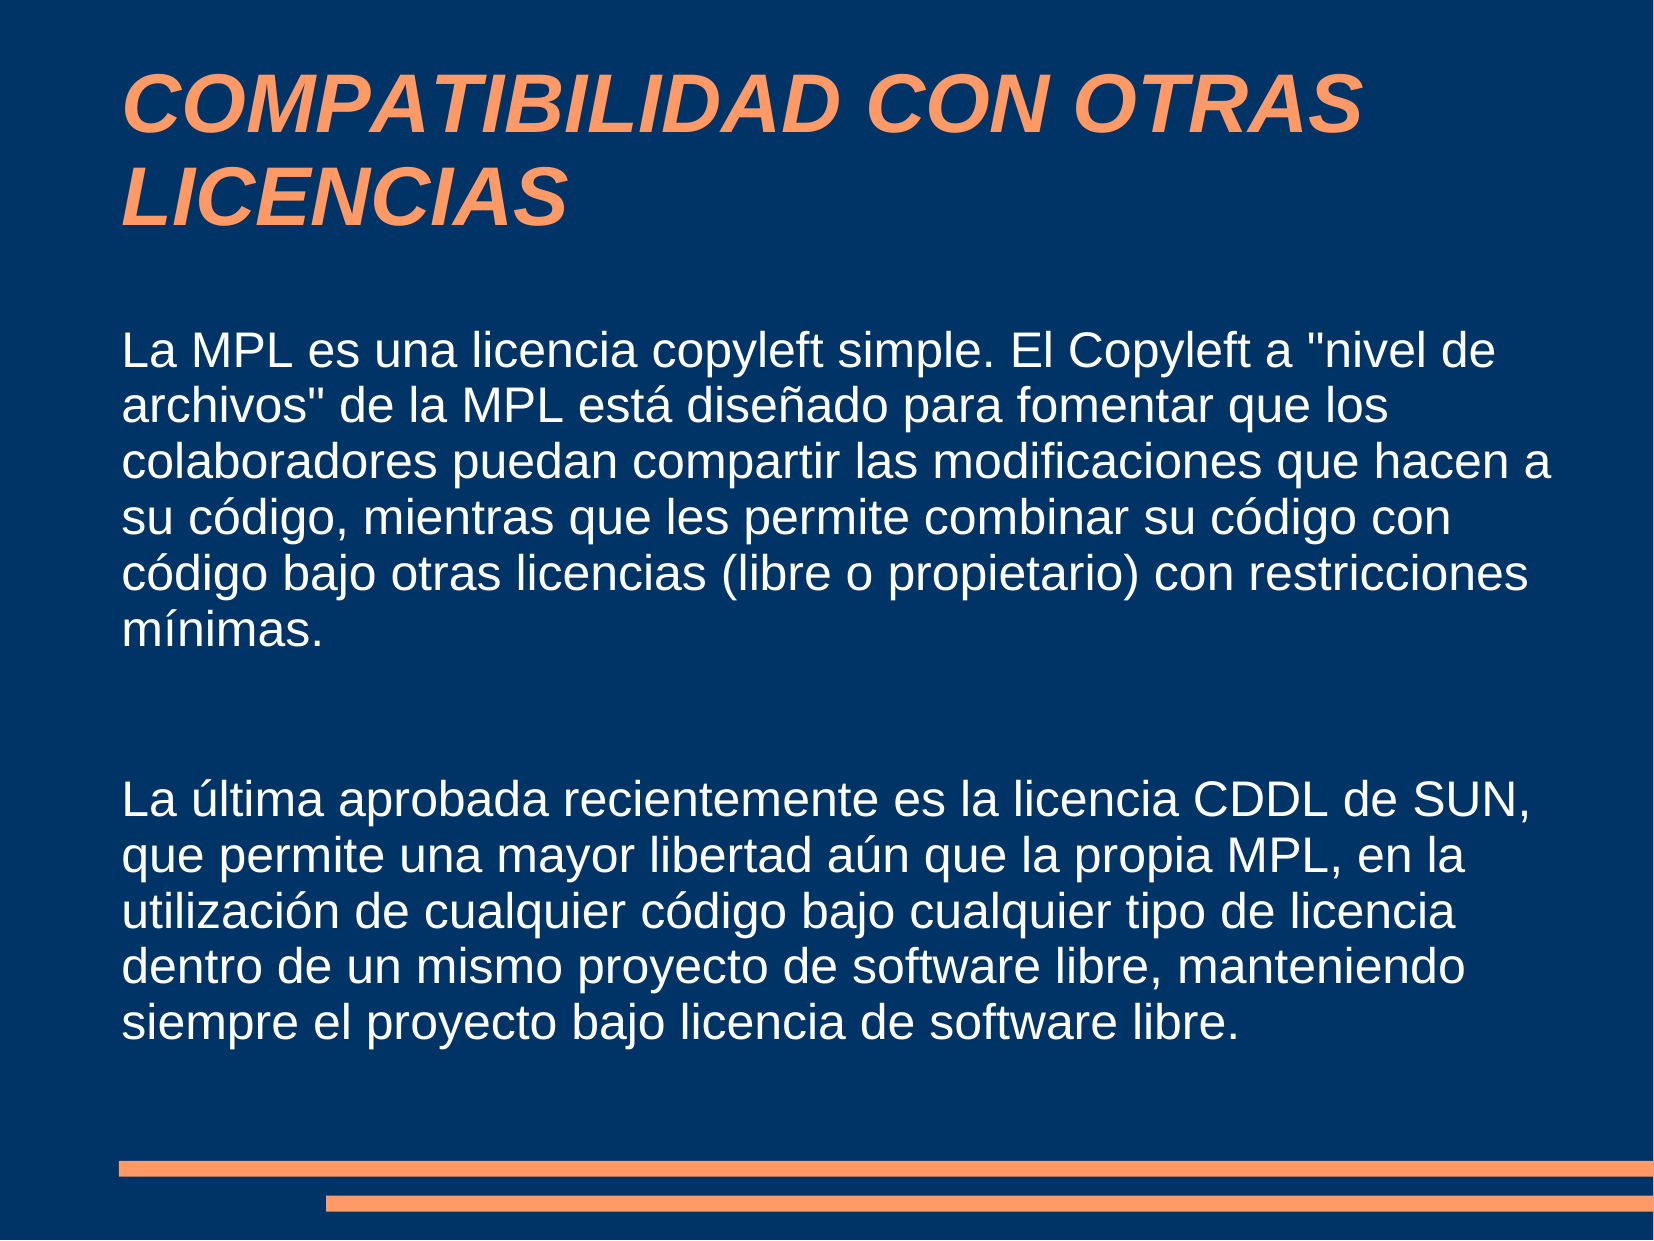

# COMPATIBILIDAD CON OTRAS LICENCIAS
La MPL es una licencia copyleft simple. El Copyleft a "nivel de archivos" de la MPL está diseñado para fomentar que los colaboradores puedan compartir las modificaciones que hacen a su código, mientras que les permite combinar su código con código bajo otras licencias (libre o propietario) con restricciones mínimas.
La última aprobada recientemente es la licencia CDDL de SUN, que permite una mayor libertad aún que la propia MPL, en la utilización de cualquier código bajo cualquier tipo de licencia dentro de un mismo proyecto de software libre, manteniendo siempre el proyecto bajo licencia de software libre.